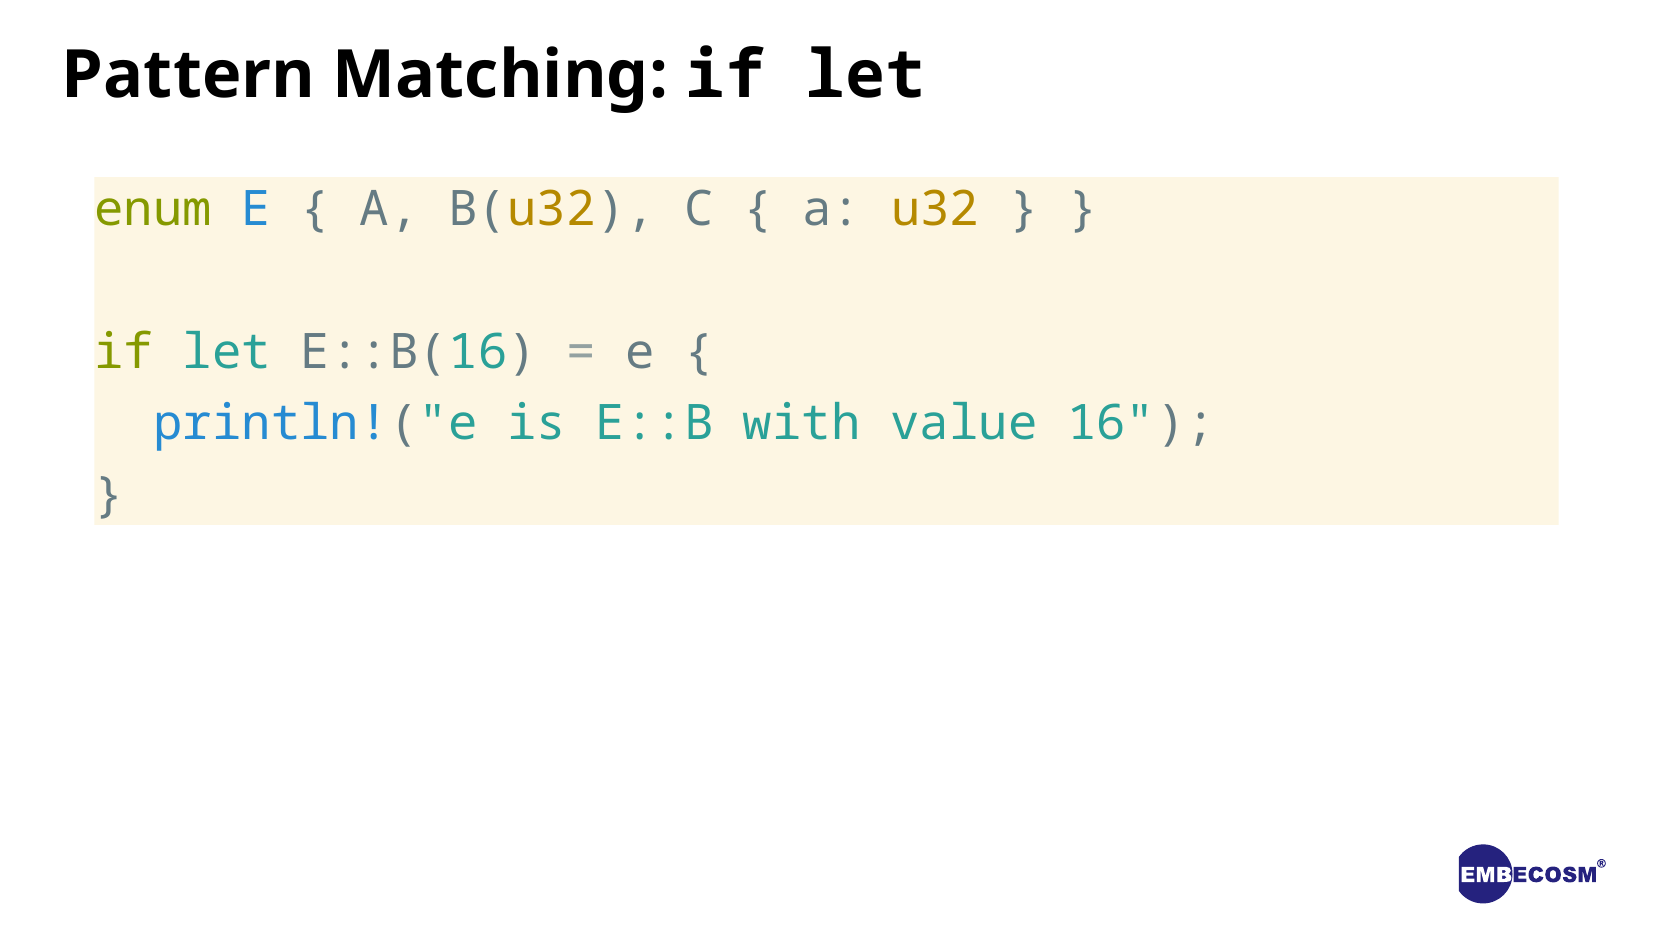

# Pattern Matching: if let
enum E { A, B(u32), C { a: u32 } }
if let E::B(16) = e {
 println!("e is E::B with value 16");
}